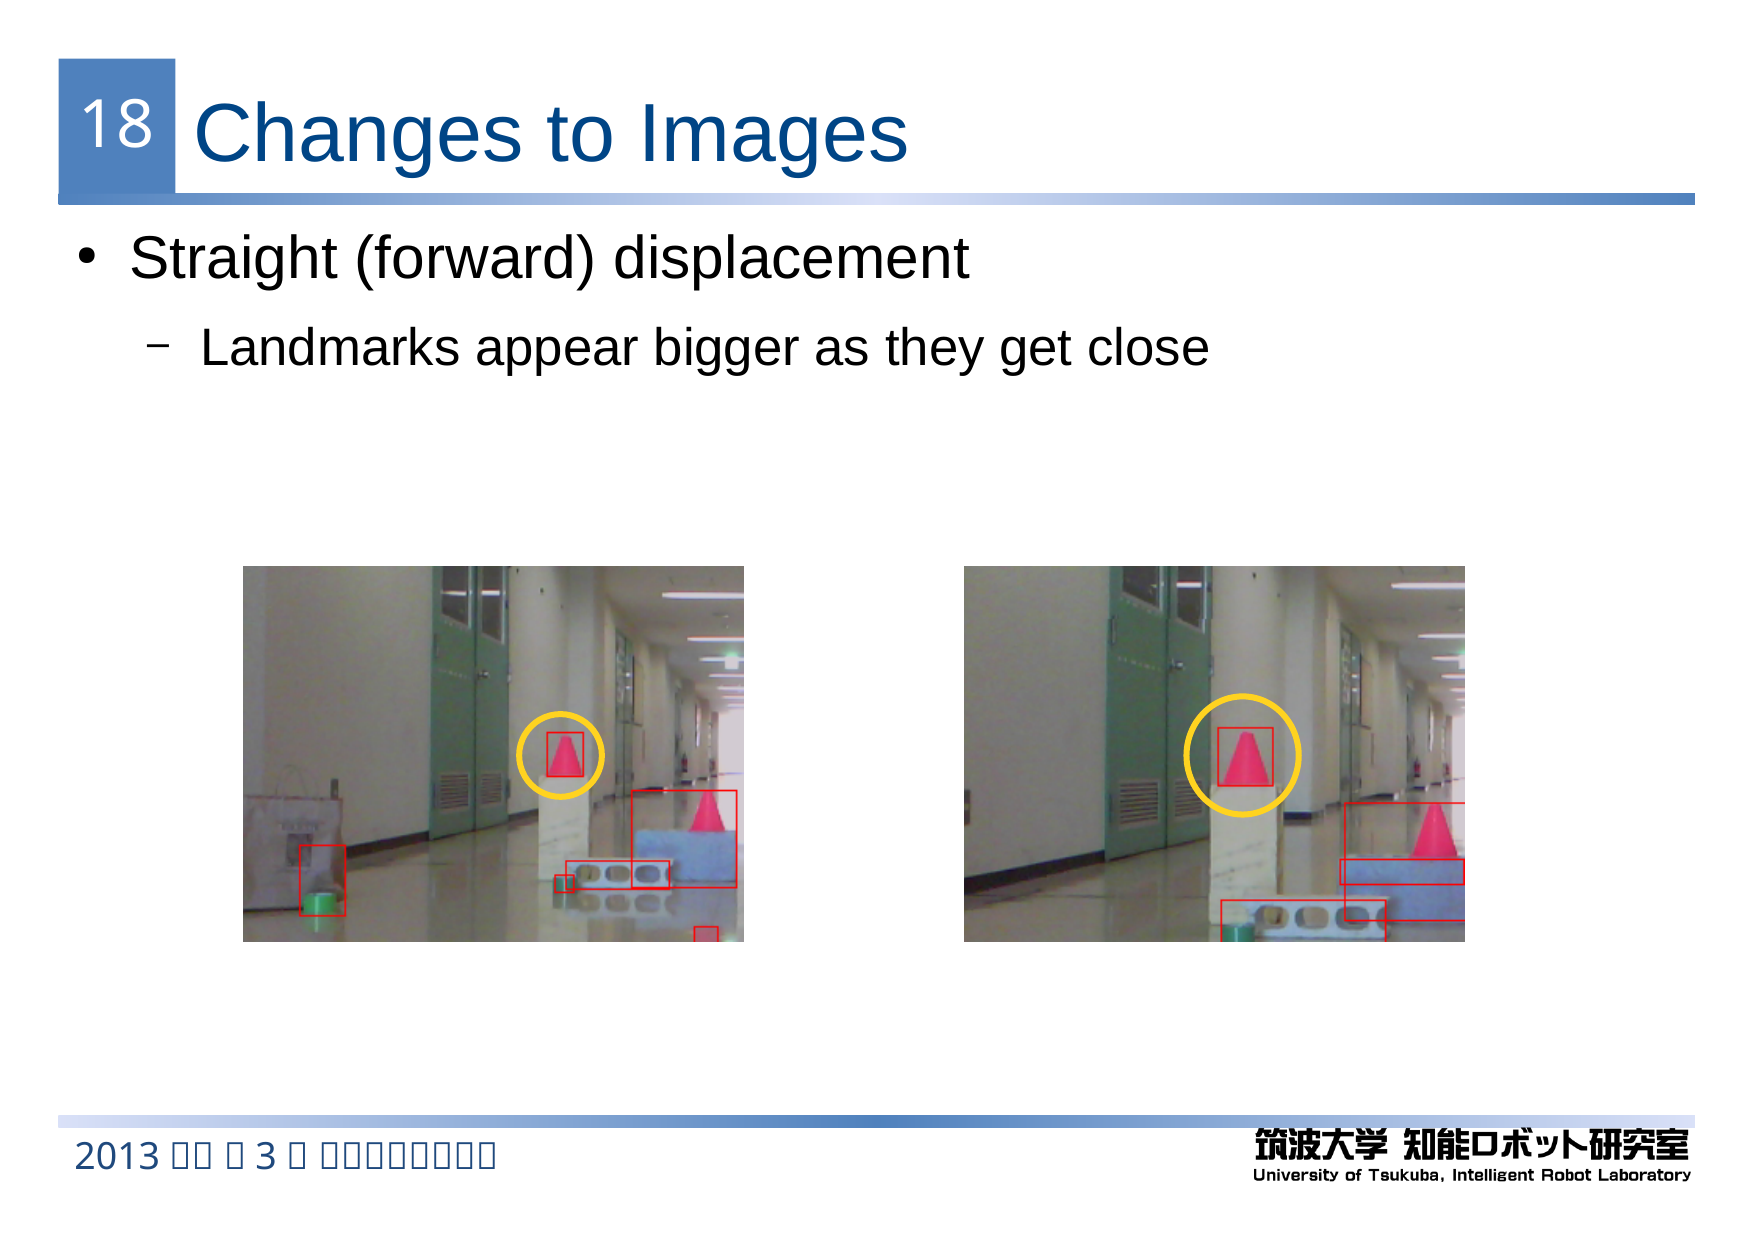

# Changes to Images
Straight (forward) displacement
Landmarks appear bigger as they get close